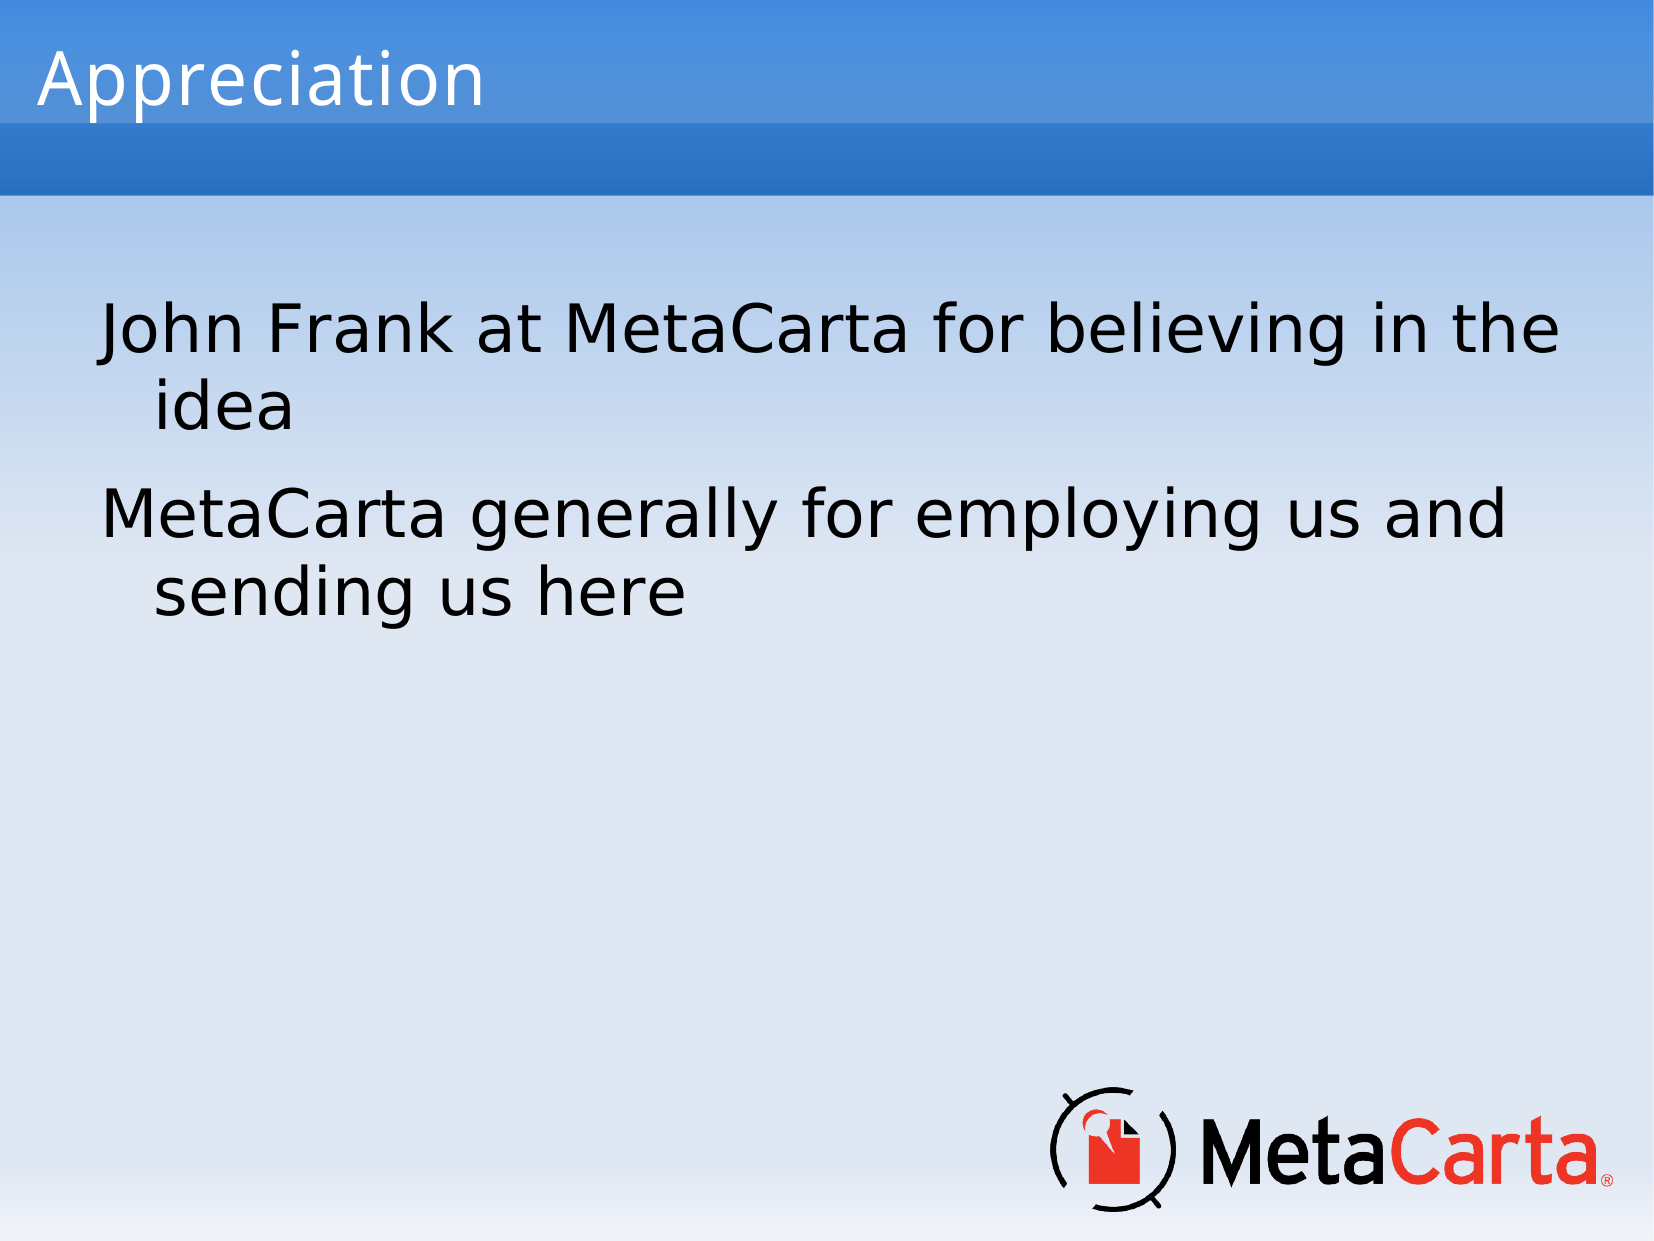

# Appreciation
John Frank at MetaCarta for believing in the idea
MetaCarta generally for employing us and sending us here